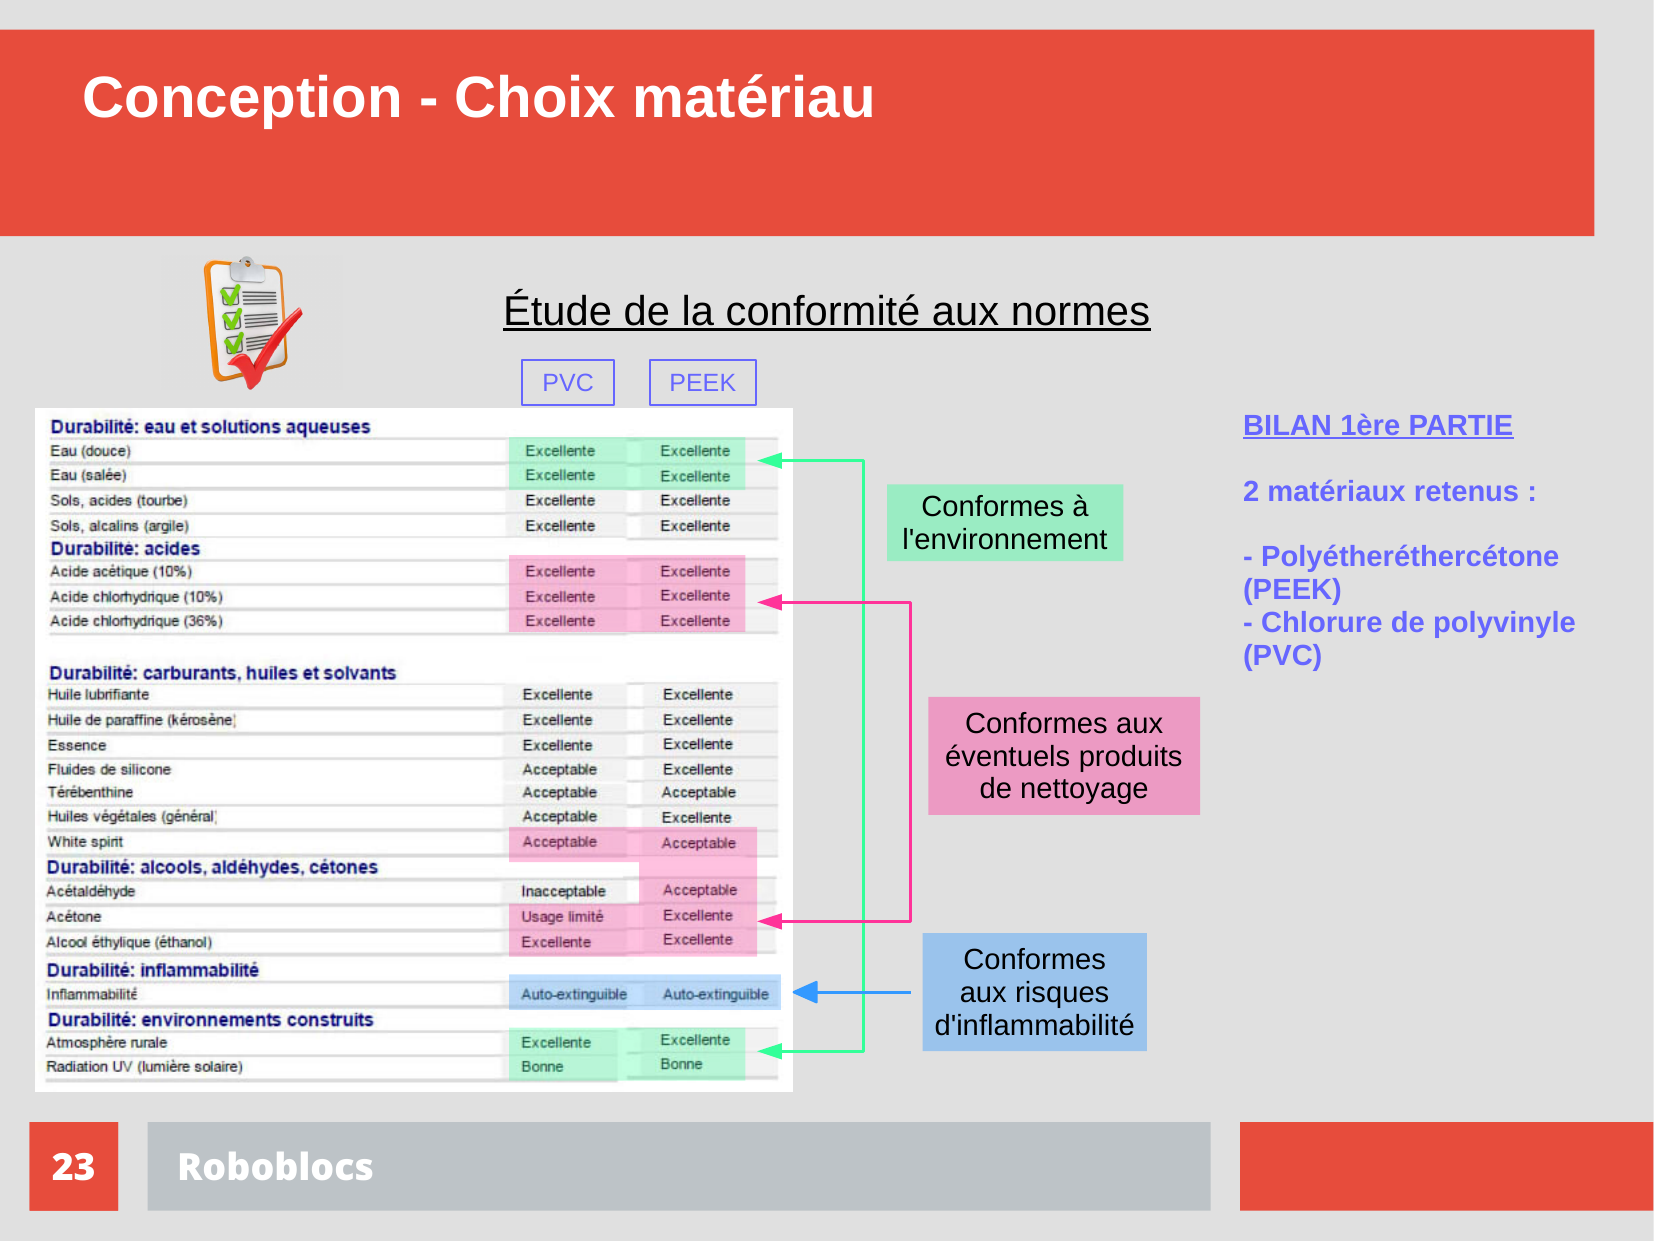

# Conception - Choix matériau
Étude de la conformité aux normes
PVC
PEEK
BILAN 1ère PARTIE
2 matériaux retenus :
- Polyétheréthercétone (PEEK)
- Chlorure de polyvinyle (PVC)
Conformes à
l'environnement
Conformes aux
éventuels produits
de nettoyage
Conformes
aux risques
d'inflammabilité
23
Roboblocs